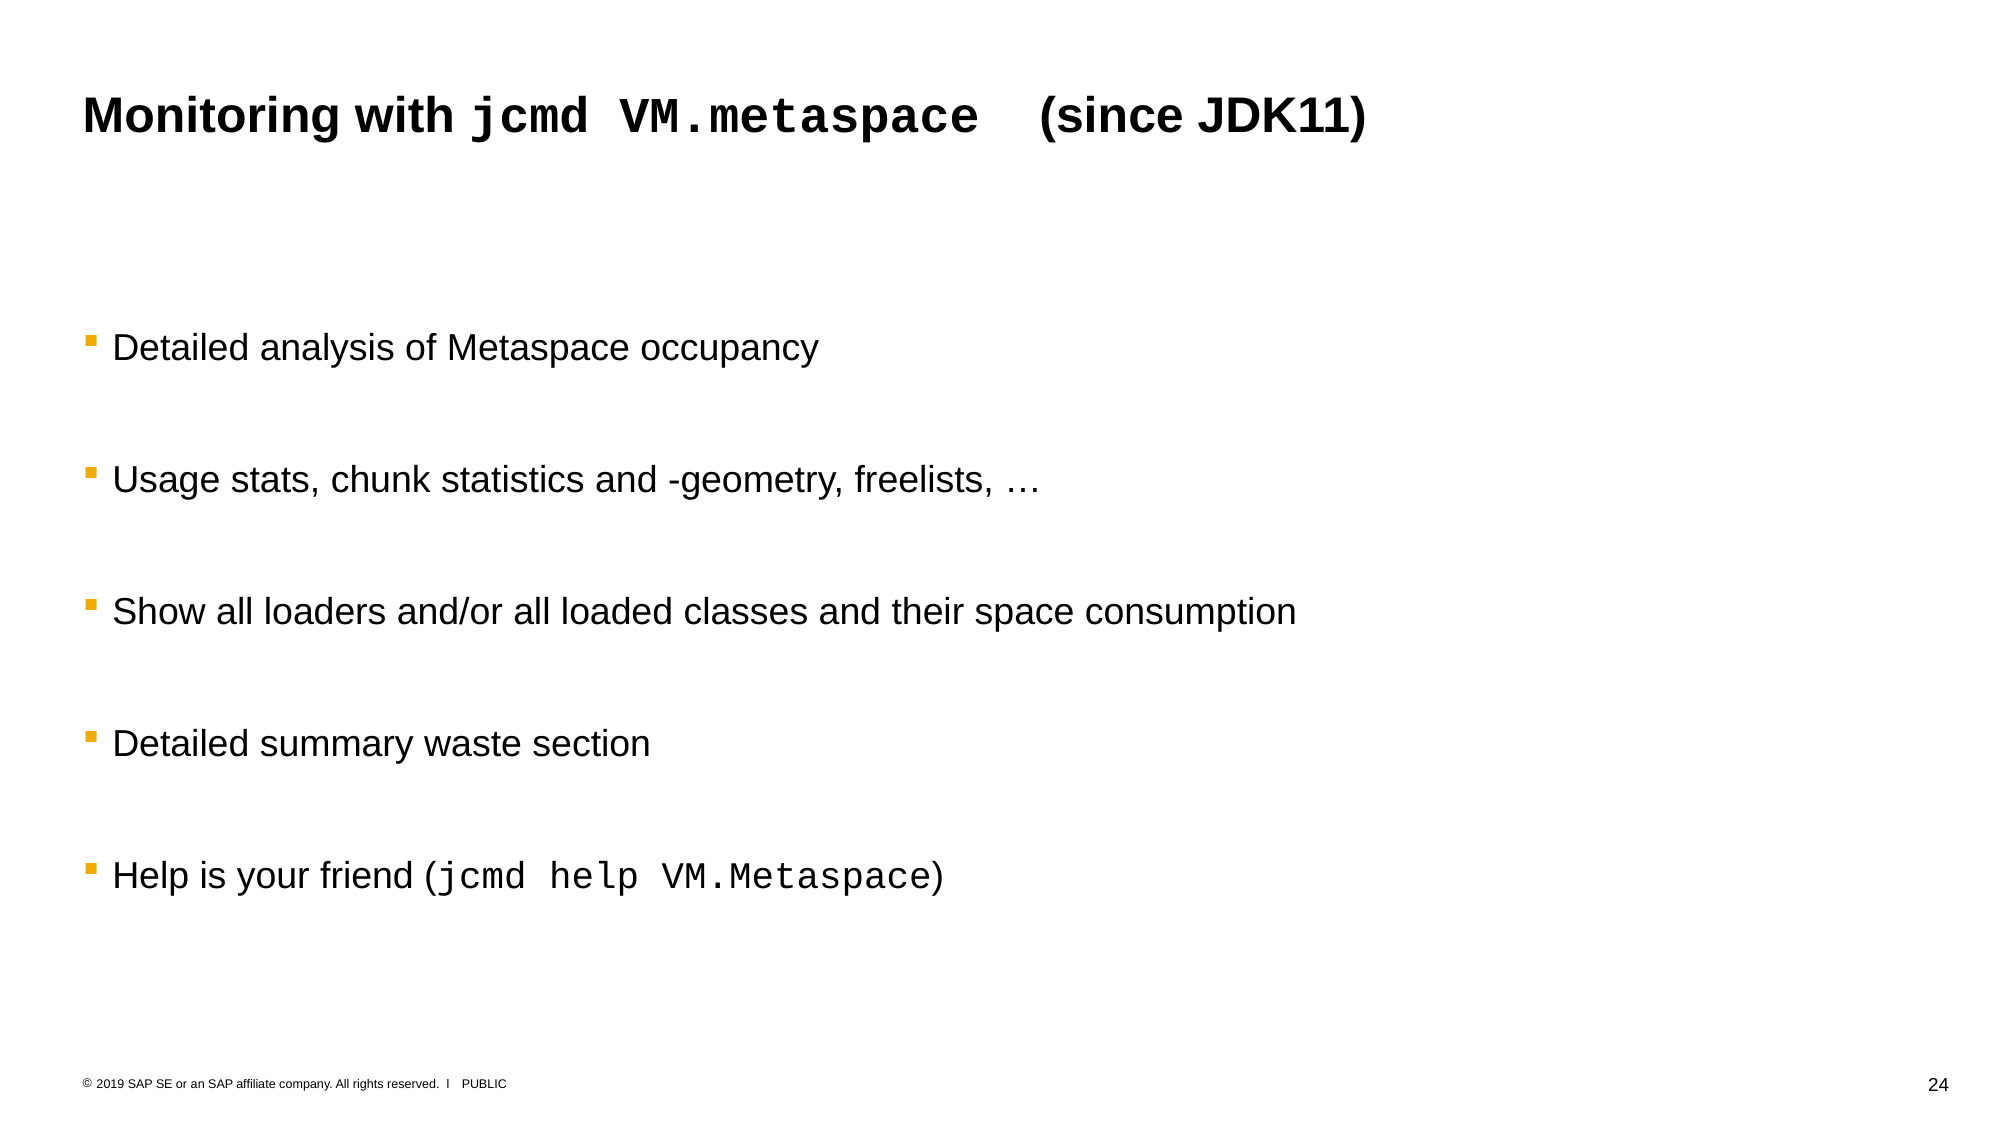

# Monitoring with jcmd VM.metaspace (since JDK11)
Detailed analysis of Metaspace occupancy
Usage stats, chunk statistics and -geometry, freelists, …
Show all loaders and/or all loaded classes and their space consumption
Detailed summary waste section
Help is your friend (jcmd help VM.Metaspace)